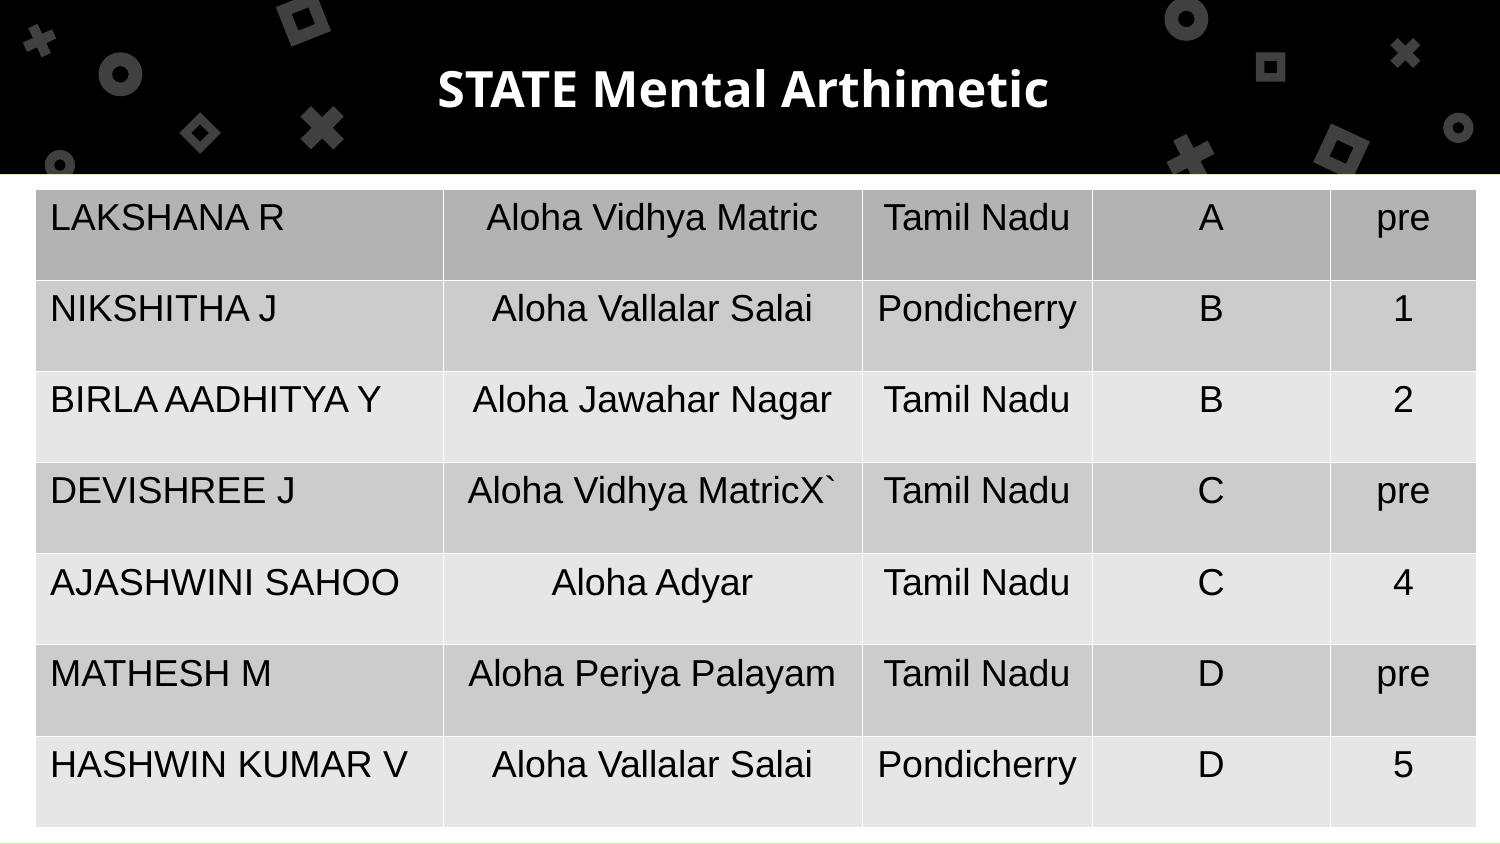

STATE Mental Arthimetic
| LAKSHANA R | Aloha Vidhya Matric | Tamil Nadu | A | pre |
| --- | --- | --- | --- | --- |
| NIKSHITHA J | Aloha Vallalar Salai | Pondicherry | B | 1 |
| BIRLA AADHITYA Y | Aloha Jawahar Nagar | Tamil Nadu | B | 2 |
| DEVISHREE J | Aloha Vidhya MatricX` | Tamil Nadu | C | pre |
| AJASHWINI SAHOO | Aloha Adyar | Tamil Nadu | C | 4 |
| MATHESH M | Aloha Periya Palayam | Tamil Nadu | D | pre |
| HASHWIN KUMAR V | Aloha Vallalar Salai | Pondicherry | D | 5 |